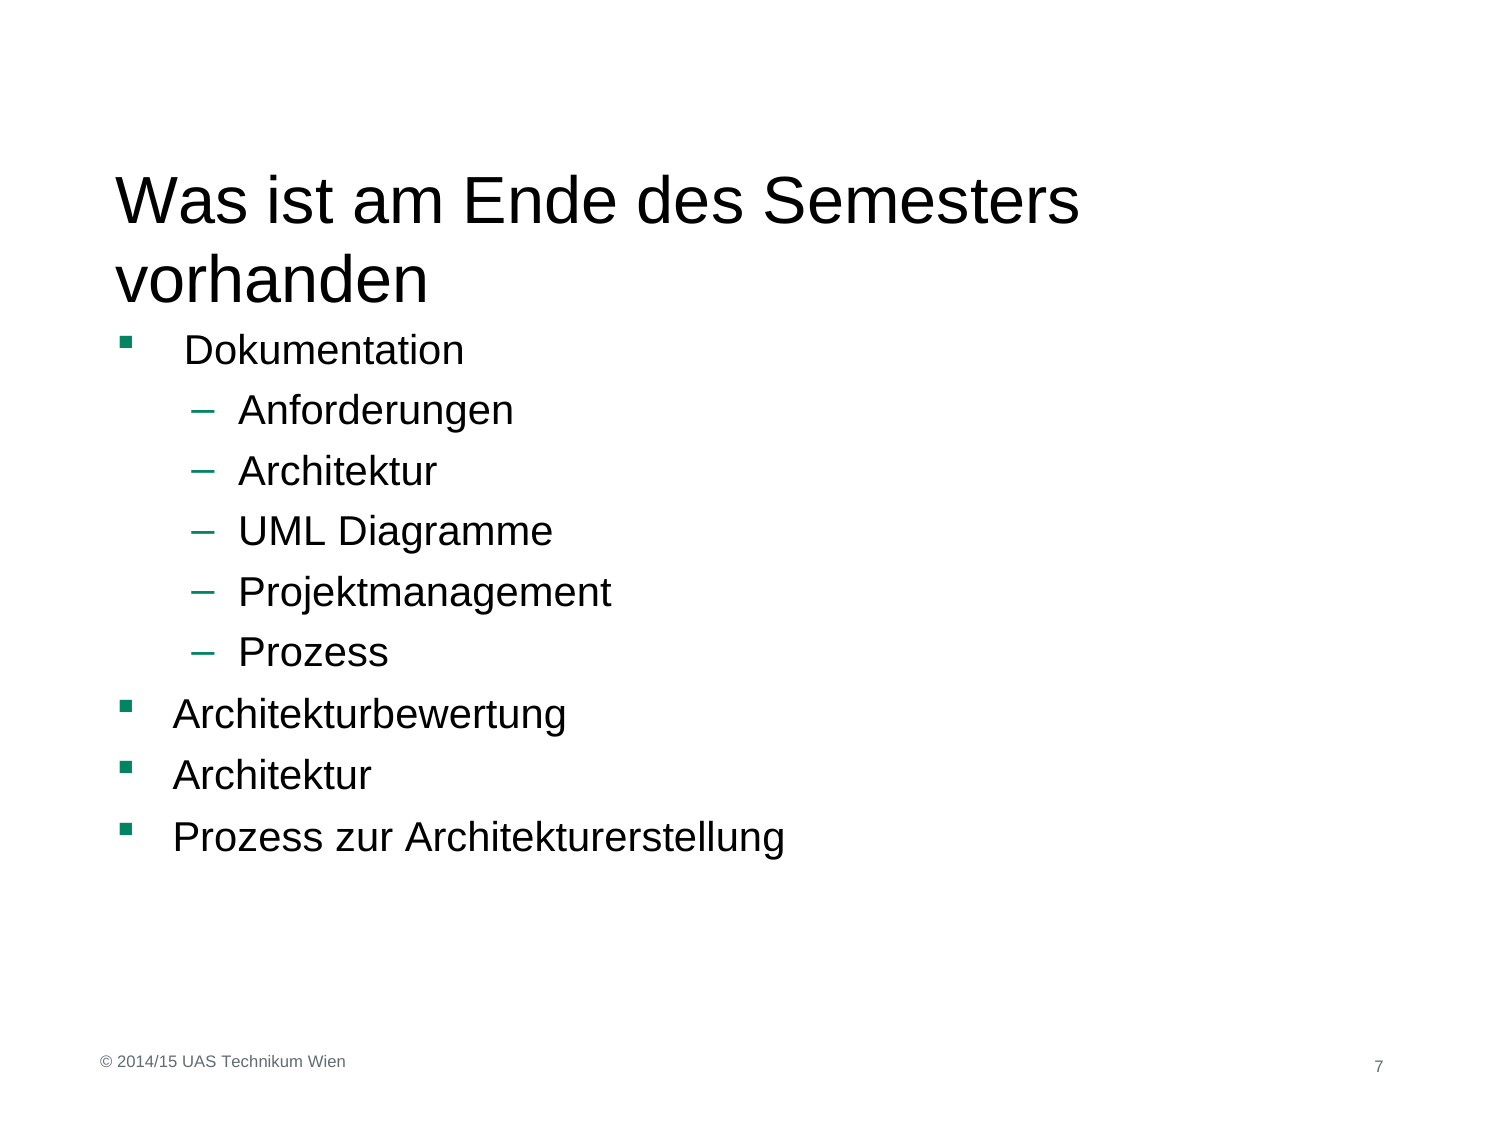

# Was ist am Ende des Semesters vorhanden
 Dokumentation
Anforderungen
Architektur
UML Diagramme
Projektmanagement
Prozess
Architekturbewertung
Architektur
Prozess zur Architekturerstellung
© 2014/15 UAS Technikum Wien